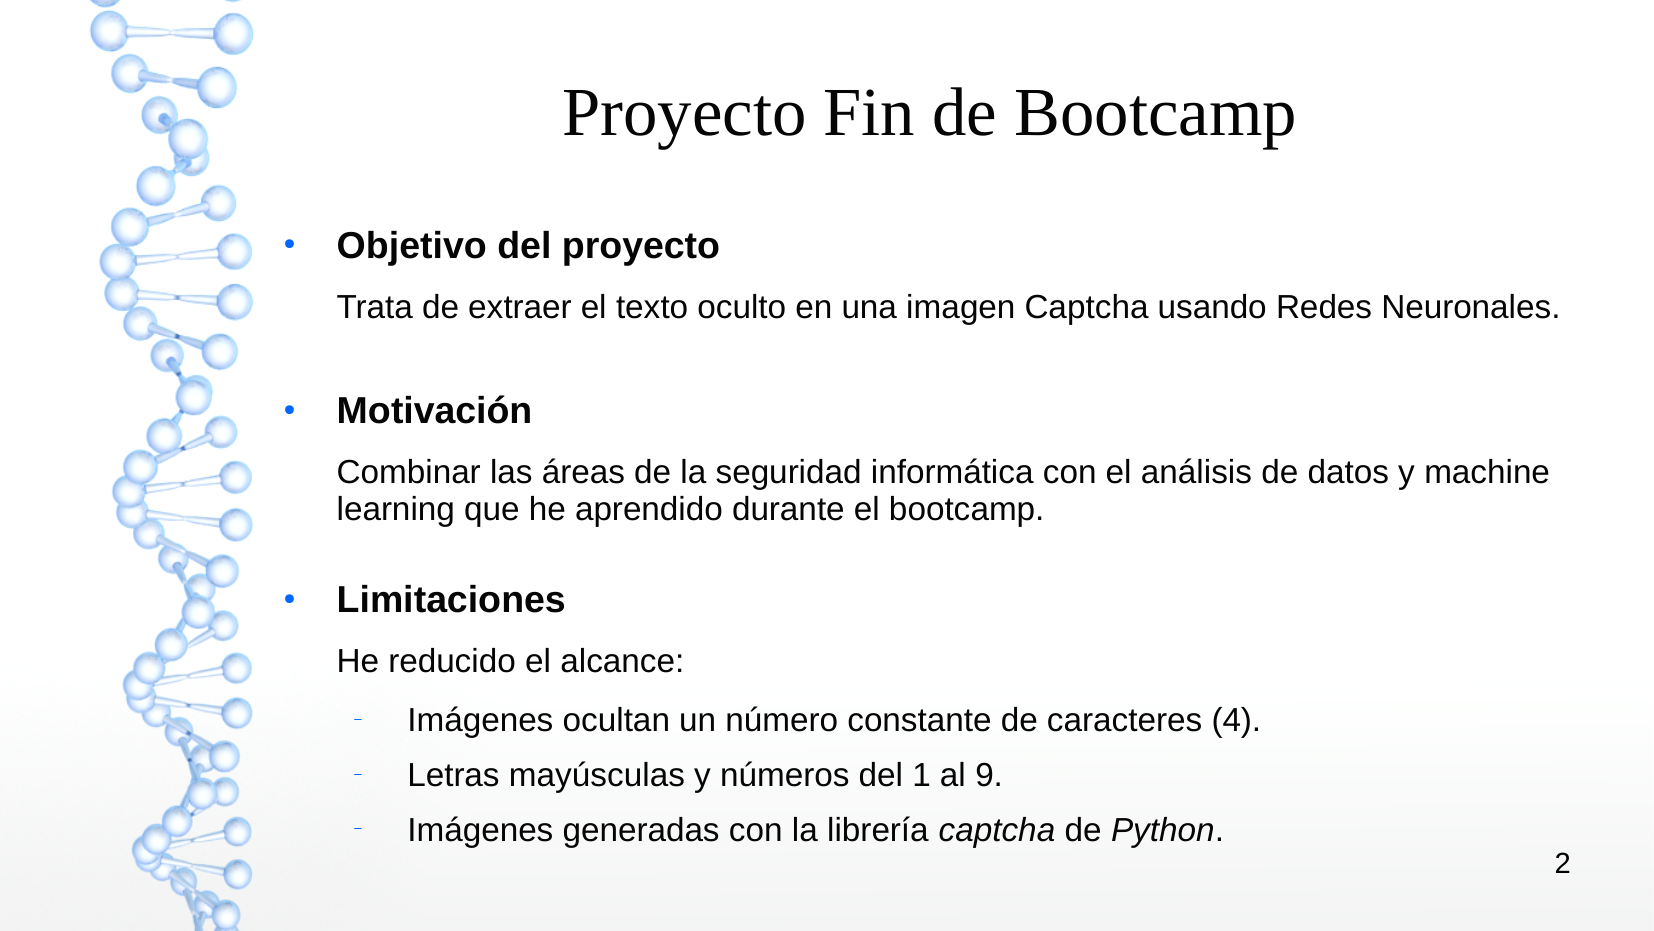

# Proyecto Fin de Bootcamp
Objetivo del proyecto
Trata de extraer el texto oculto en una imagen Captcha usando Redes Neuronales.
Motivación
Combinar las áreas de la seguridad informática con el análisis de datos y machine learning que he aprendido durante el bootcamp.
Limitaciones
He reducido el alcance:
Imágenes ocultan un número constante de caracteres (4).
Letras mayúsculas y números del 1 al 9.
Imágenes generadas con la librería captcha de Python.
2